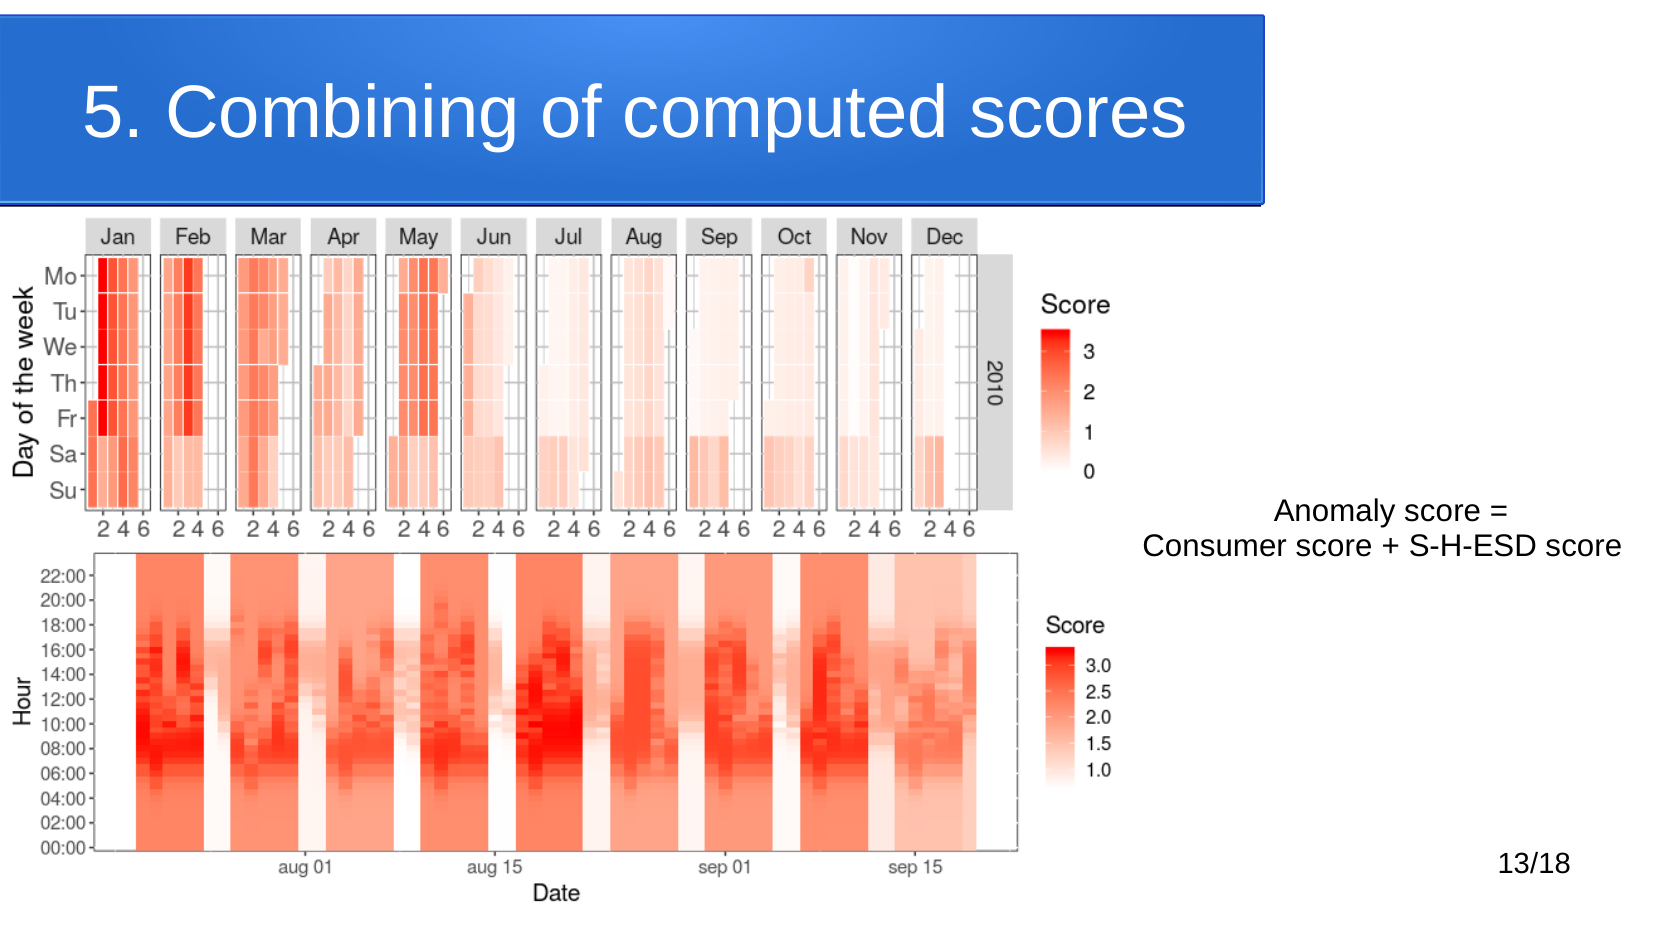

# 5. Combining of computed scores
 Anomaly score =
Consumer score + S-H-ESD score
13